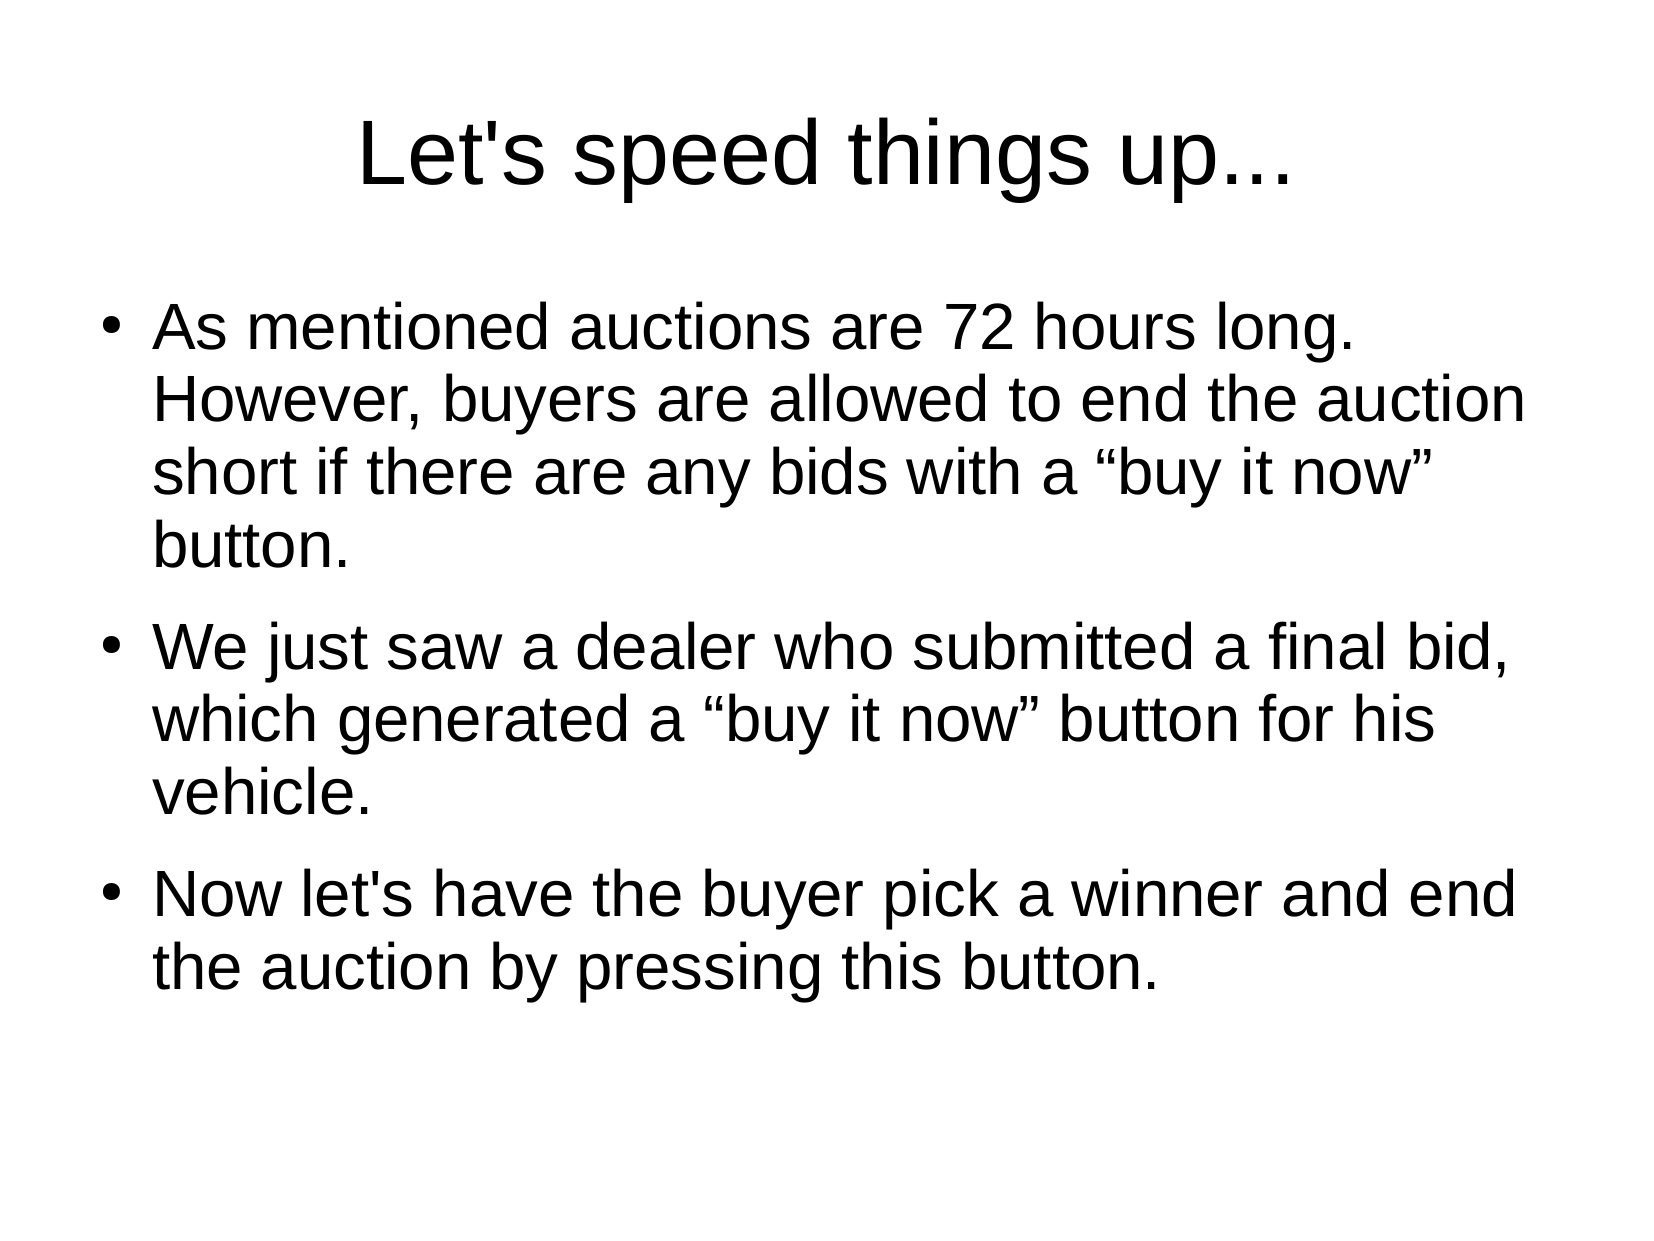

# Let's speed things up...
As mentioned auctions are 72 hours long. However, buyers are allowed to end the auction short if there are any bids with a “buy it now” button.
We just saw a dealer who submitted a final bid, which generated a “buy it now” button for his vehicle.
Now let's have the buyer pick a winner and end the auction by pressing this button.